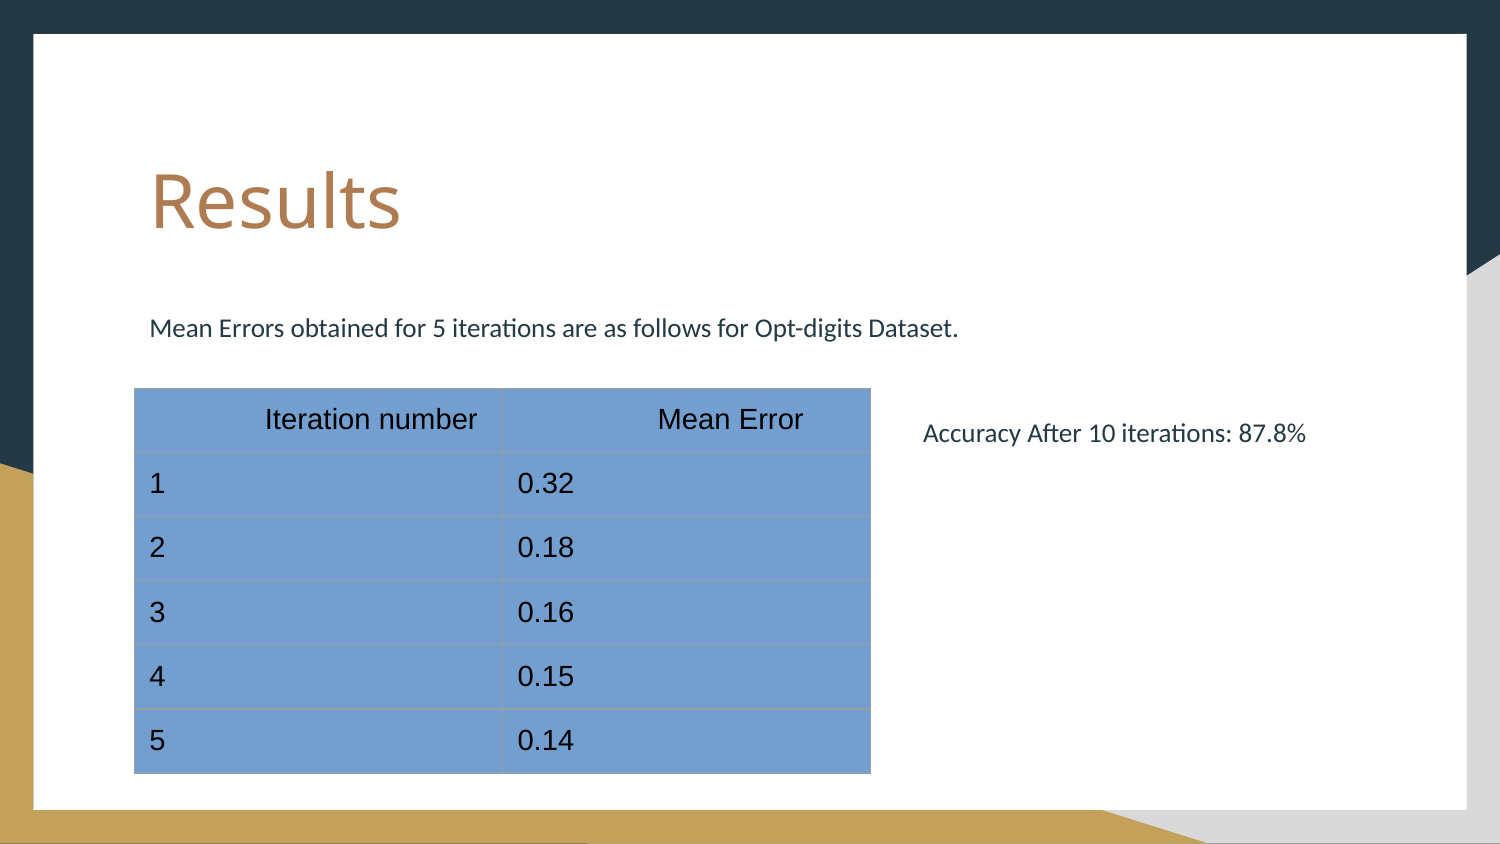

# Results
Mean Errors obtained for 5 iterations are as follows for Opt-digits Dataset.
| Iteration number | Mean Error |
| --- | --- |
| 1 | 0.32 |
| 2 | 0.18 |
| 3 | 0.16 |
| 4 | 0.15 |
| 5 | 0.14 |
Accuracy After 10 iterations: 87.8%